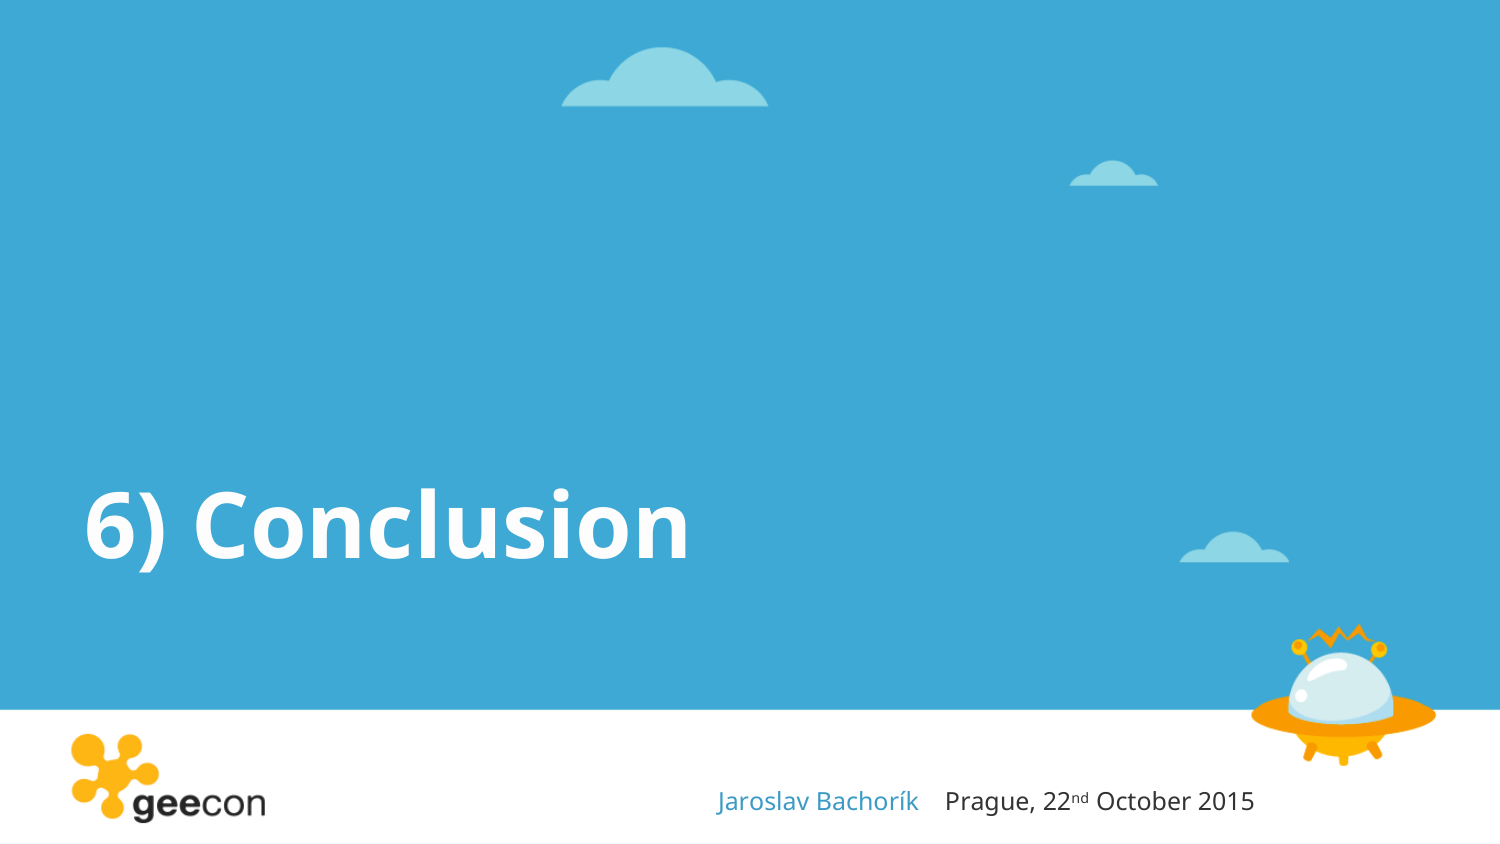

# 6) Conclusion
Jaroslav Bachorík Prague, 22nd October 2015